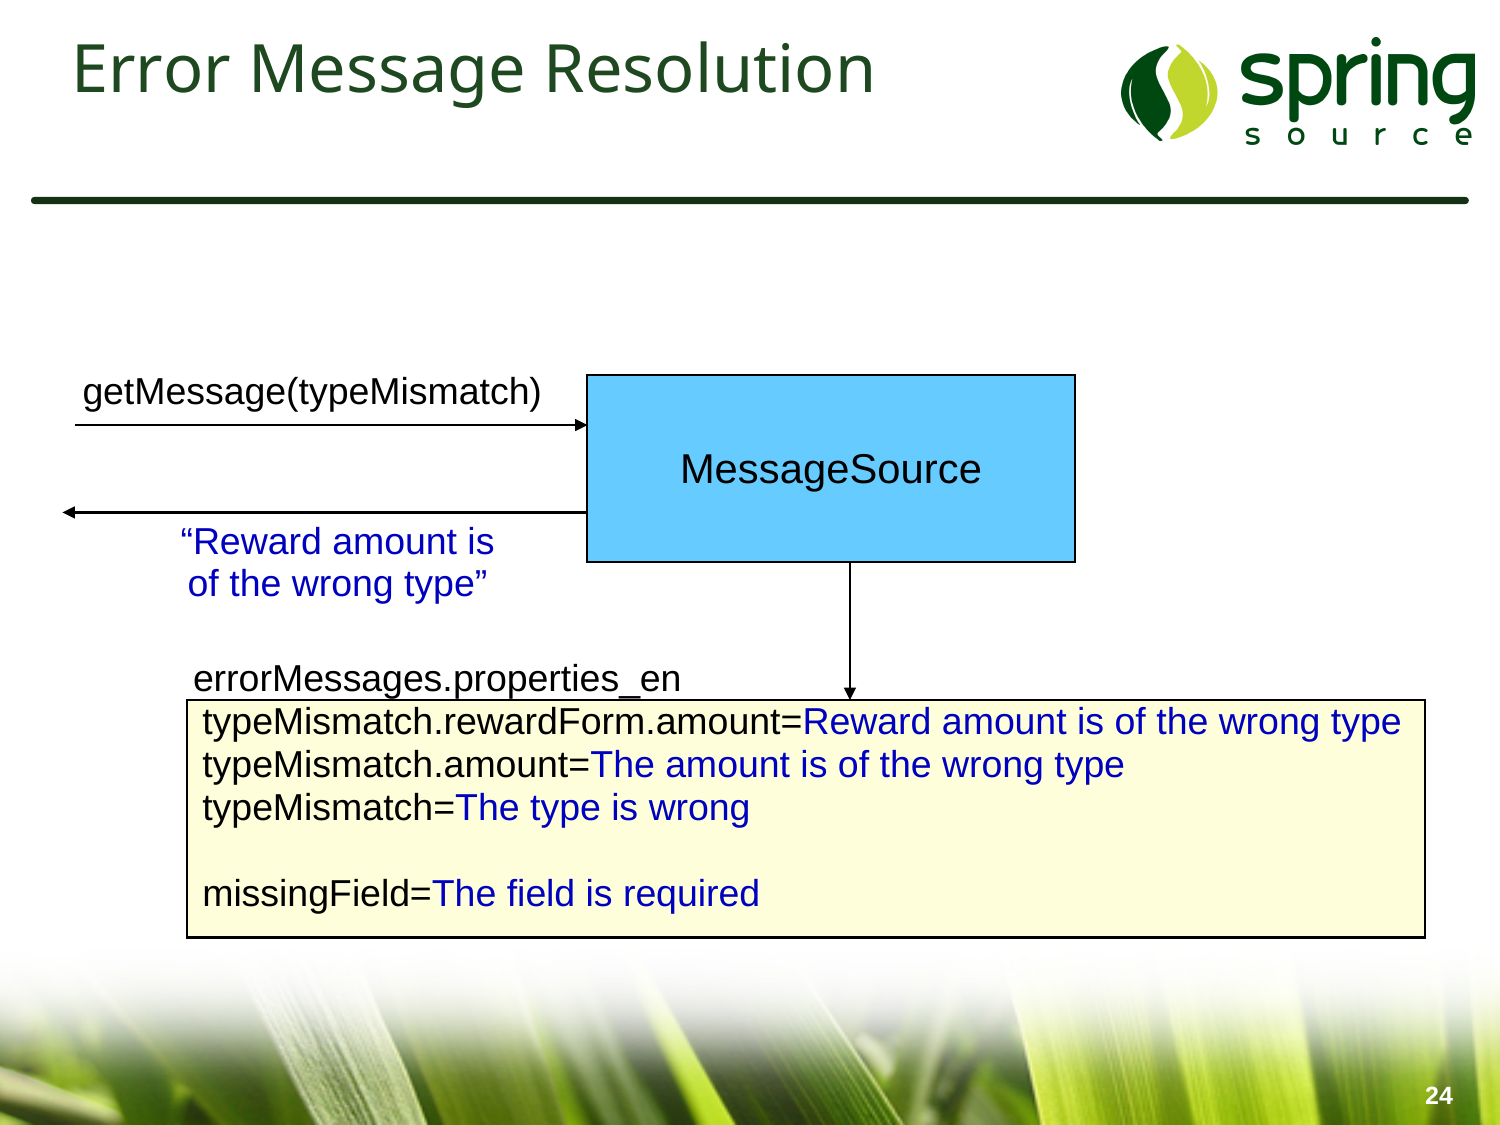

# Error Message Resolution
getMessage(typeMismatch)
MessageSource
“Reward amount is of the wrong type”
errorMessages.properties_en
typeMismatch.rewardForm.amount=Reward amount is of the wrong type
typeMismatch.amount=The amount is of the wrong type
typeMismatch=The type is wrong
missingField=The field is required